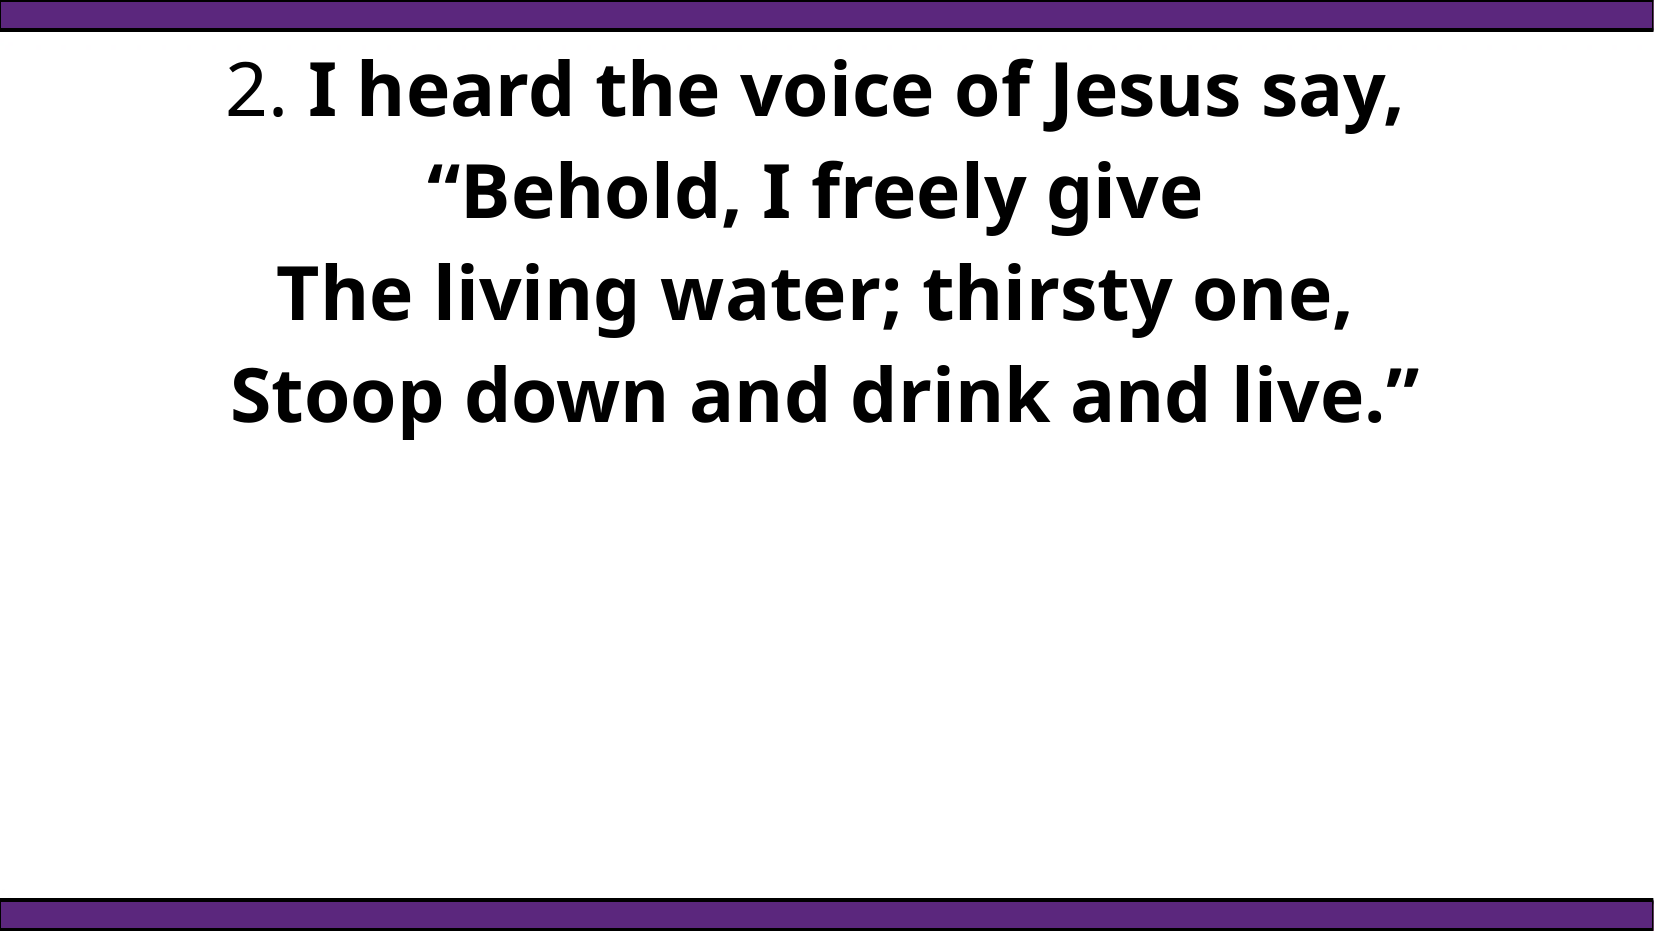

2. I heard the voice of Jesus say,
“Behold, I freely give
The living water; thirsty one,
Stoop down and drink and live.”